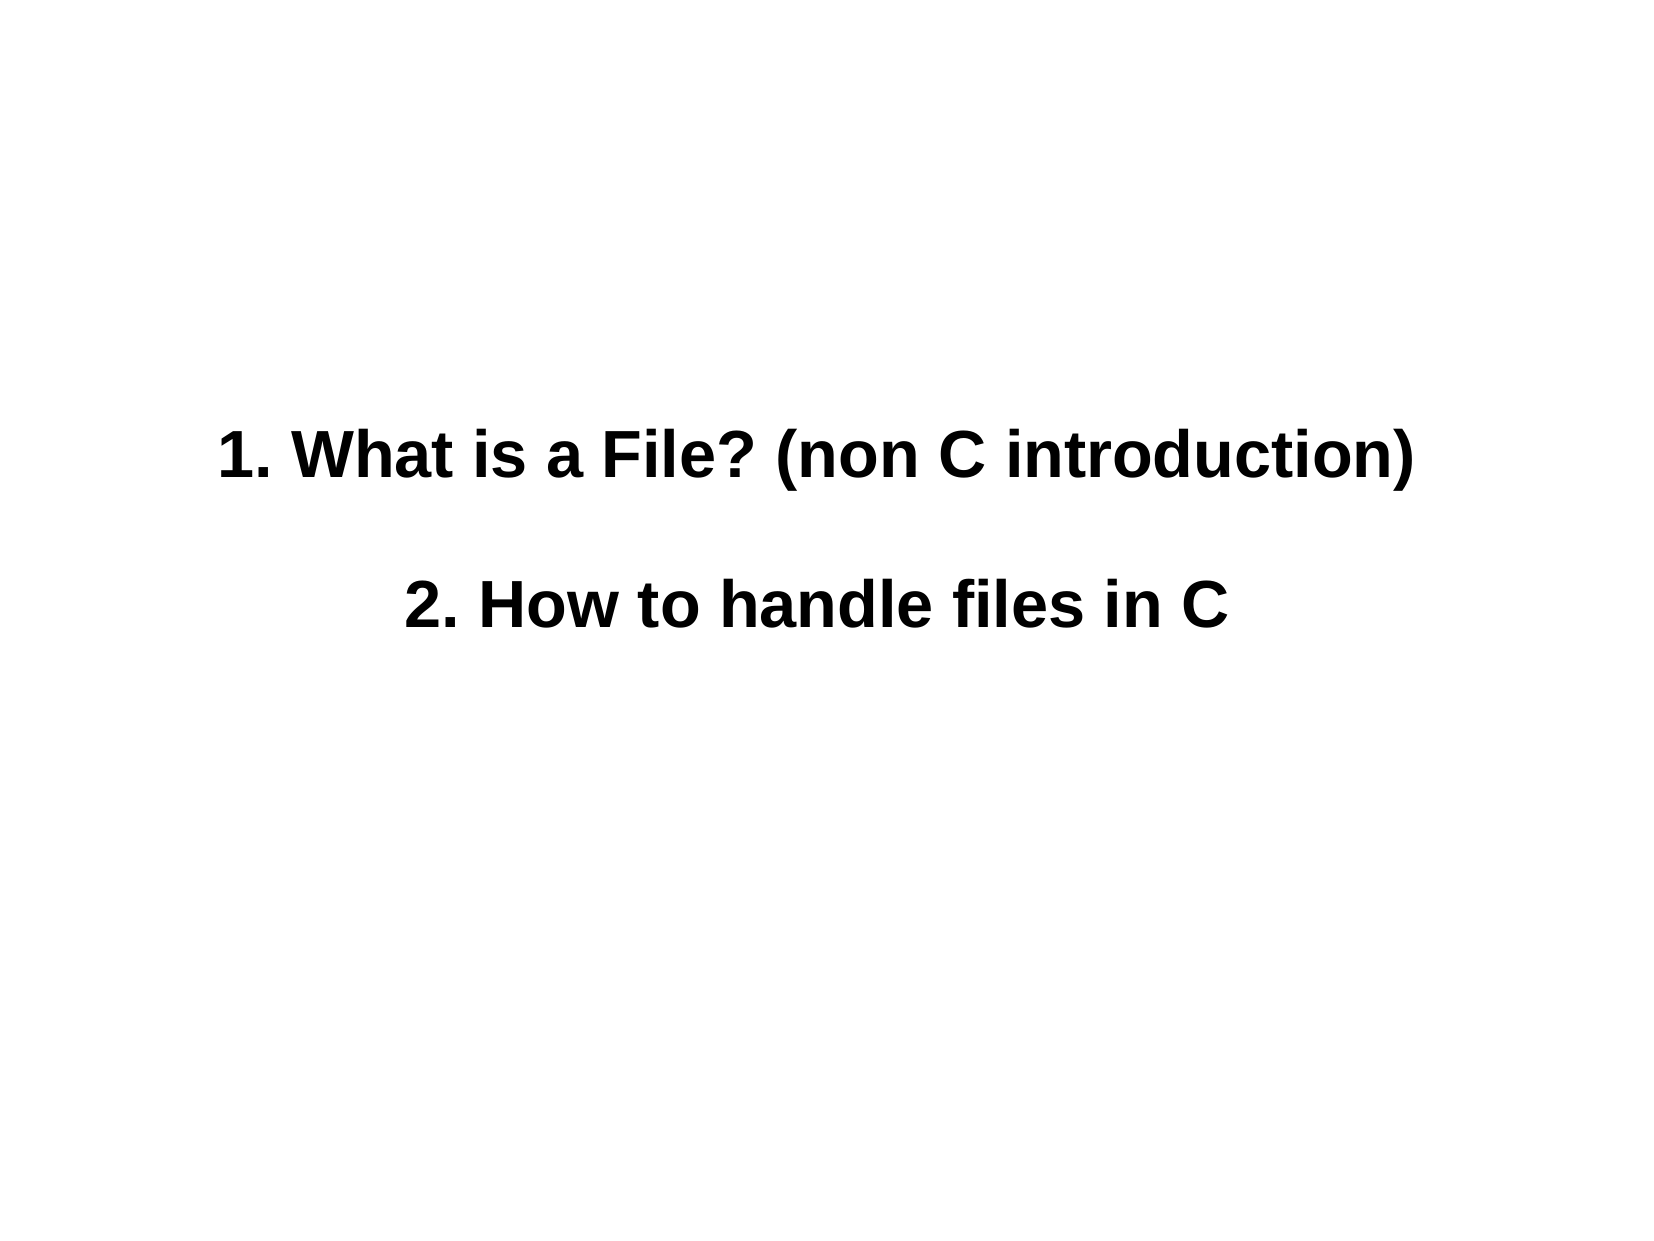

# 1. What is a File? (non C introduction)
2. How to handle files in C